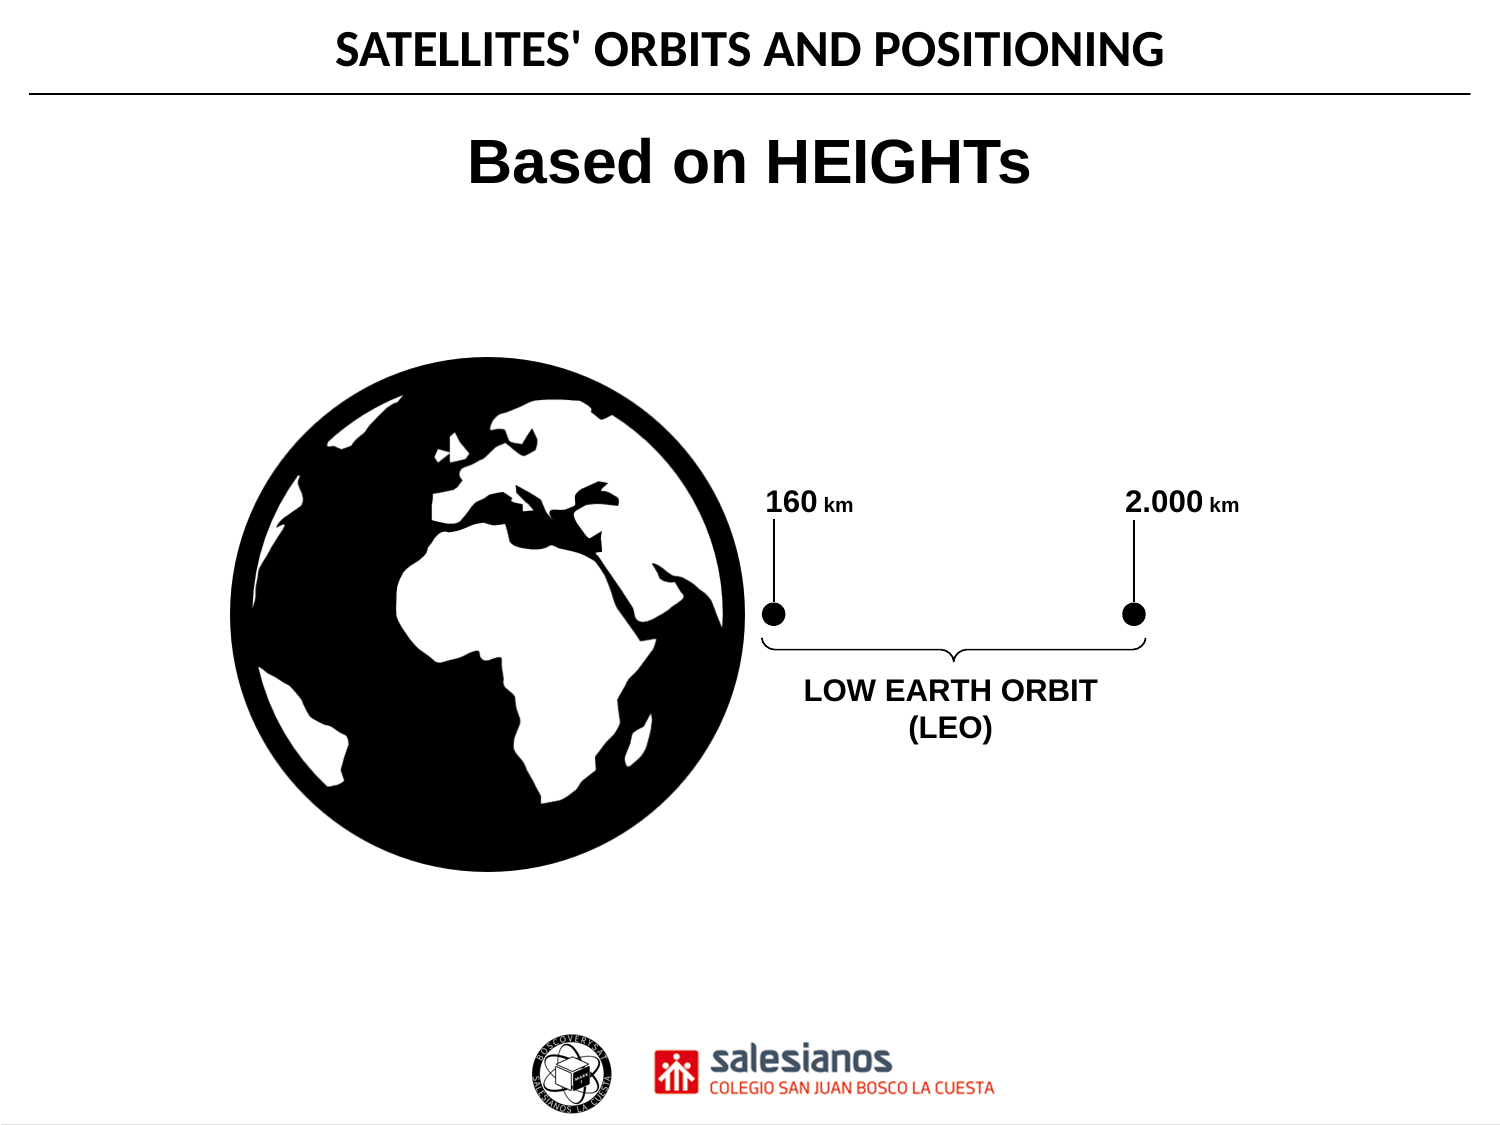

SATELLITES' ORBITS AND POSITIONING
Based on HEIGHTs
160 km
2.000 km
LOW EARTH ORBIT
(LEO)